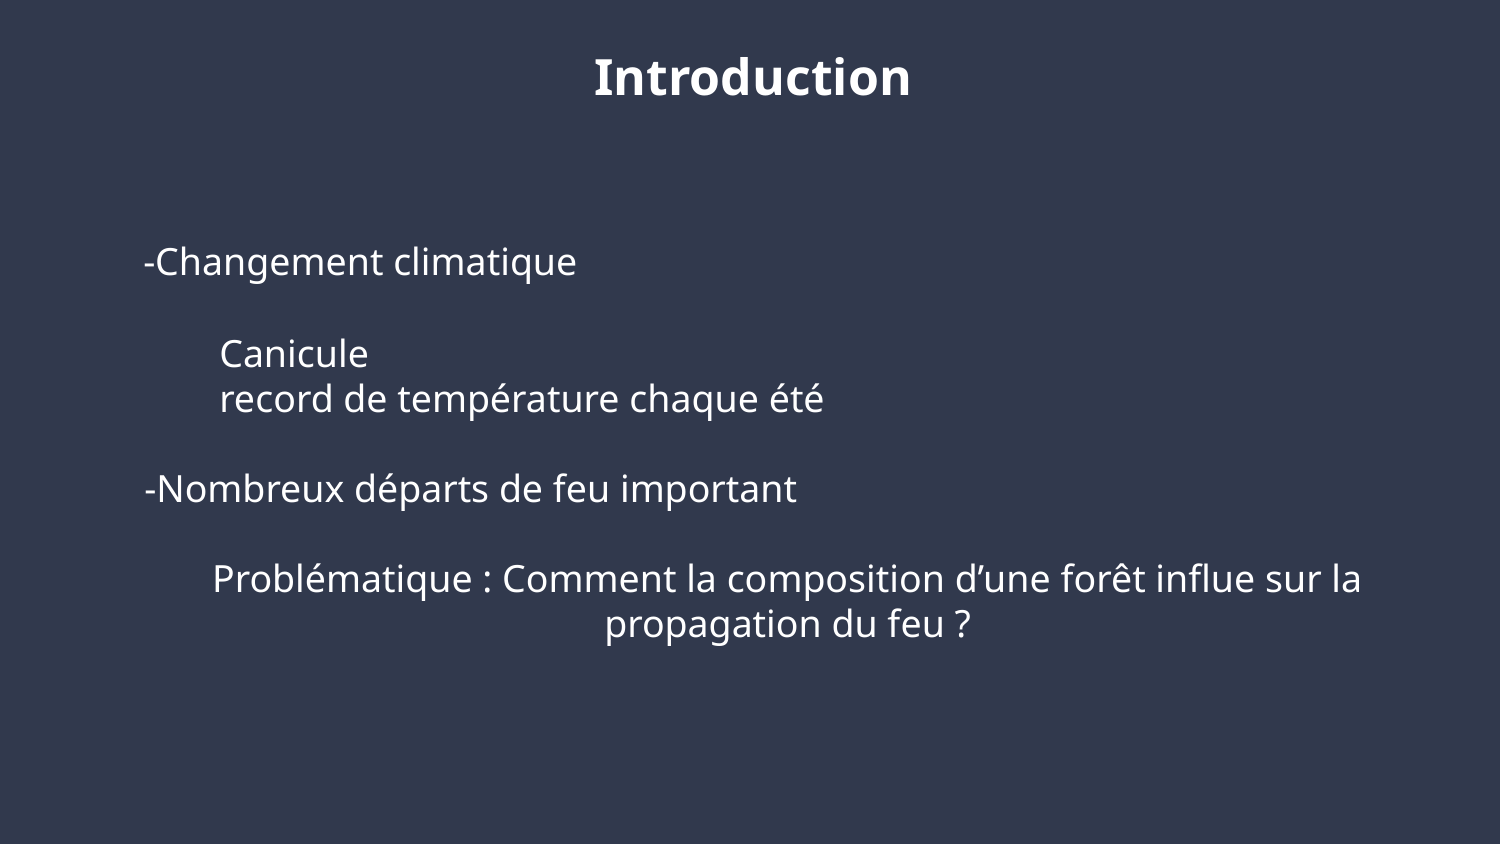

Introduction
	-Changement climatique
Canicule
record de température chaque été
-Nombreux départs de feu important
Problématique : Comment la composition d’une forêt influe sur la propagation du feu ?